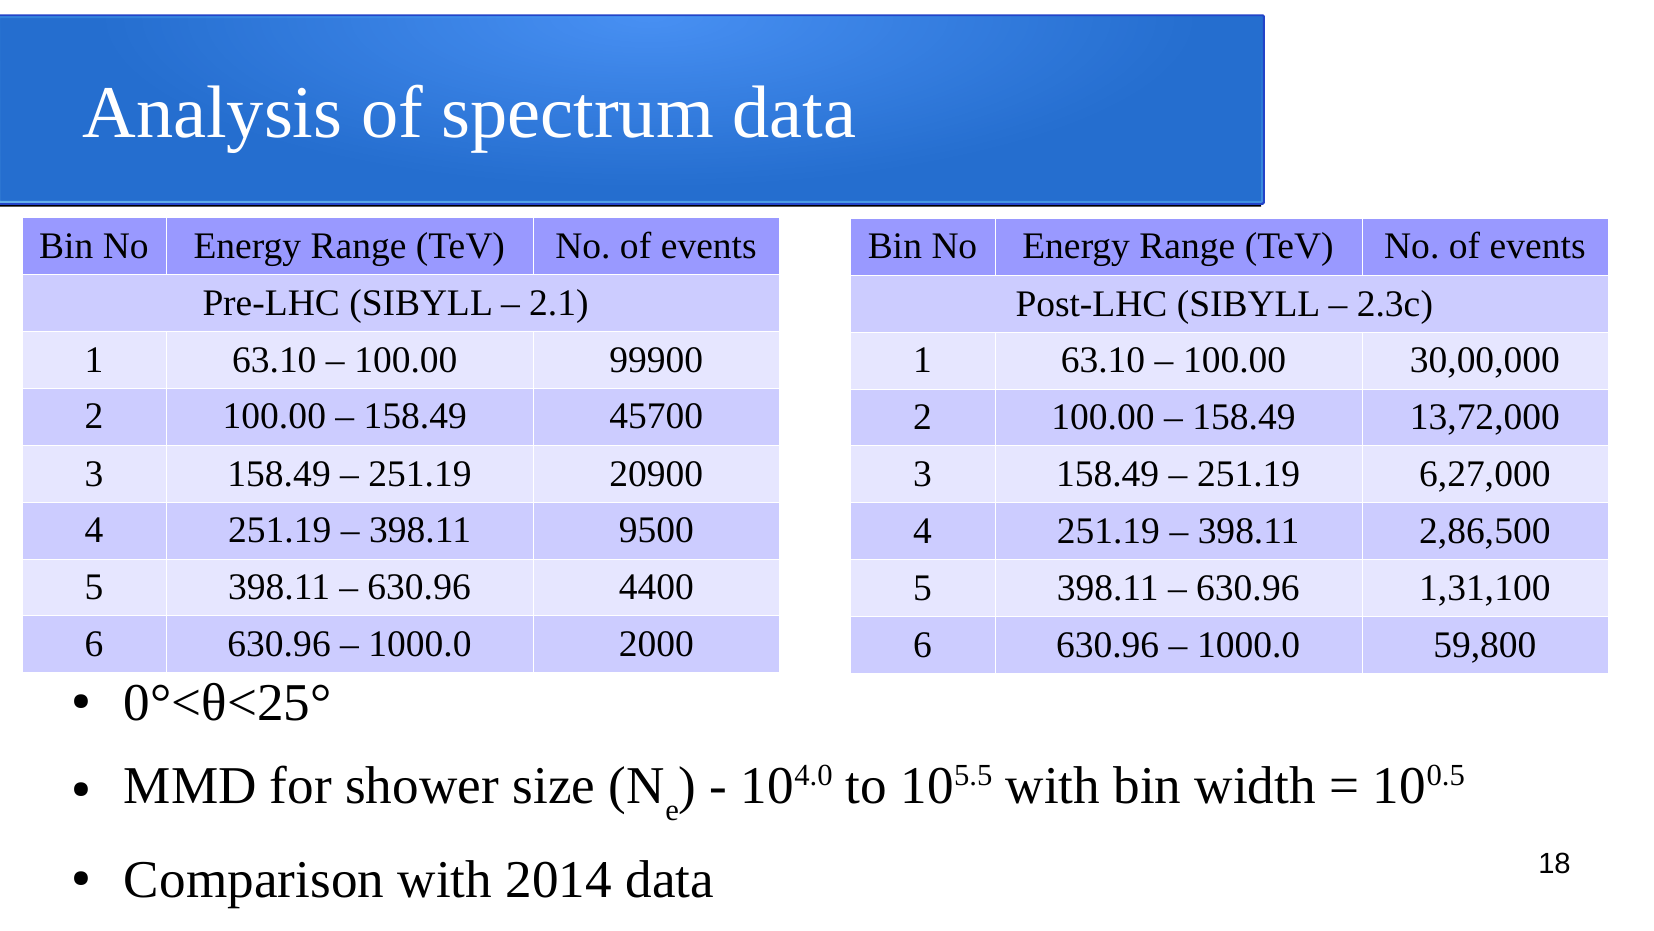

# Analysis of spectrum data
| Bin No | Energy Range (TeV) | No. of events |
| --- | --- | --- |
| Pre-LHC (SIBYLL – 2.1) | | |
| 1 | 63.10 – 100.00 | 99900 |
| 2 | 100.00 – 158.49 | 45700 |
| 3 | 158.49 – 251.19 | 20900 |
| 4 | 251.19 – 398.11 | 9500 |
| 5 | 398.11 – 630.96 | 4400 |
| 6 | 630.96 – 1000.0 | 2000 |
| Bin No | Energy Range (TeV) | No. of events |
| --- | --- | --- |
| Post-LHC (SIBYLL – 2.3c) | | |
| 1 | 63.10 – 100.00 | 30,00,000 |
| 2 | 100.00 – 158.49 | 13,72,000 |
| 3 | 158.49 – 251.19 | 6,27,000 |
| 4 | 251.19 – 398.11 | 2,86,500 |
| 5 | 398.11 – 630.96 | 1,31,100 |
| 6 | 630.96 – 1000.0 | 59,800 |
0°<θ<25°
MMD for shower size (Ne) - 104.0 to 105.5 with bin width = 100.5
Comparison with 2014 data